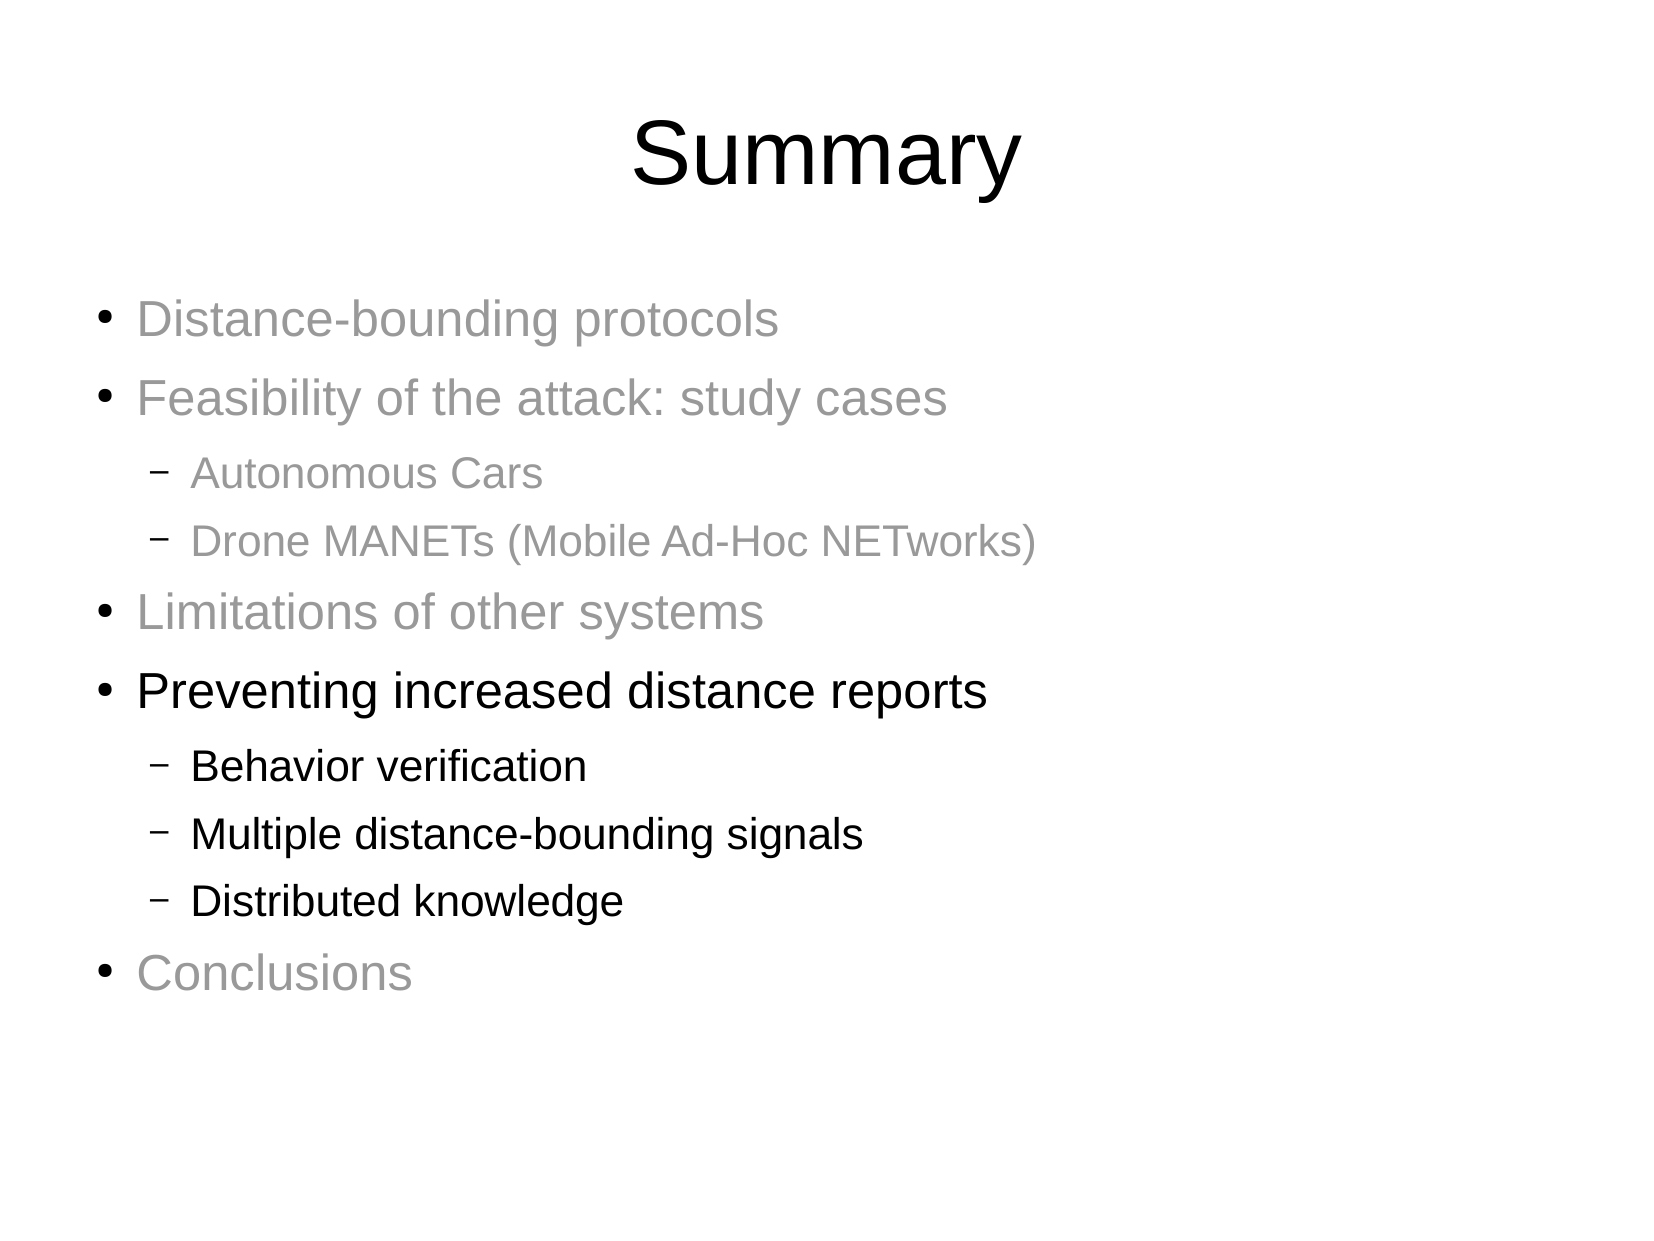

# Summary
Distance-bounding protocols
Feasibility of the attack: study cases
Autonomous Cars
Drone MANETs (Mobile Ad-Hoc NETworks)
Limitations of other systems
Preventing increased distance reports
Behavior verification
Multiple distance-bounding signals
Distributed knowledge
Conclusions